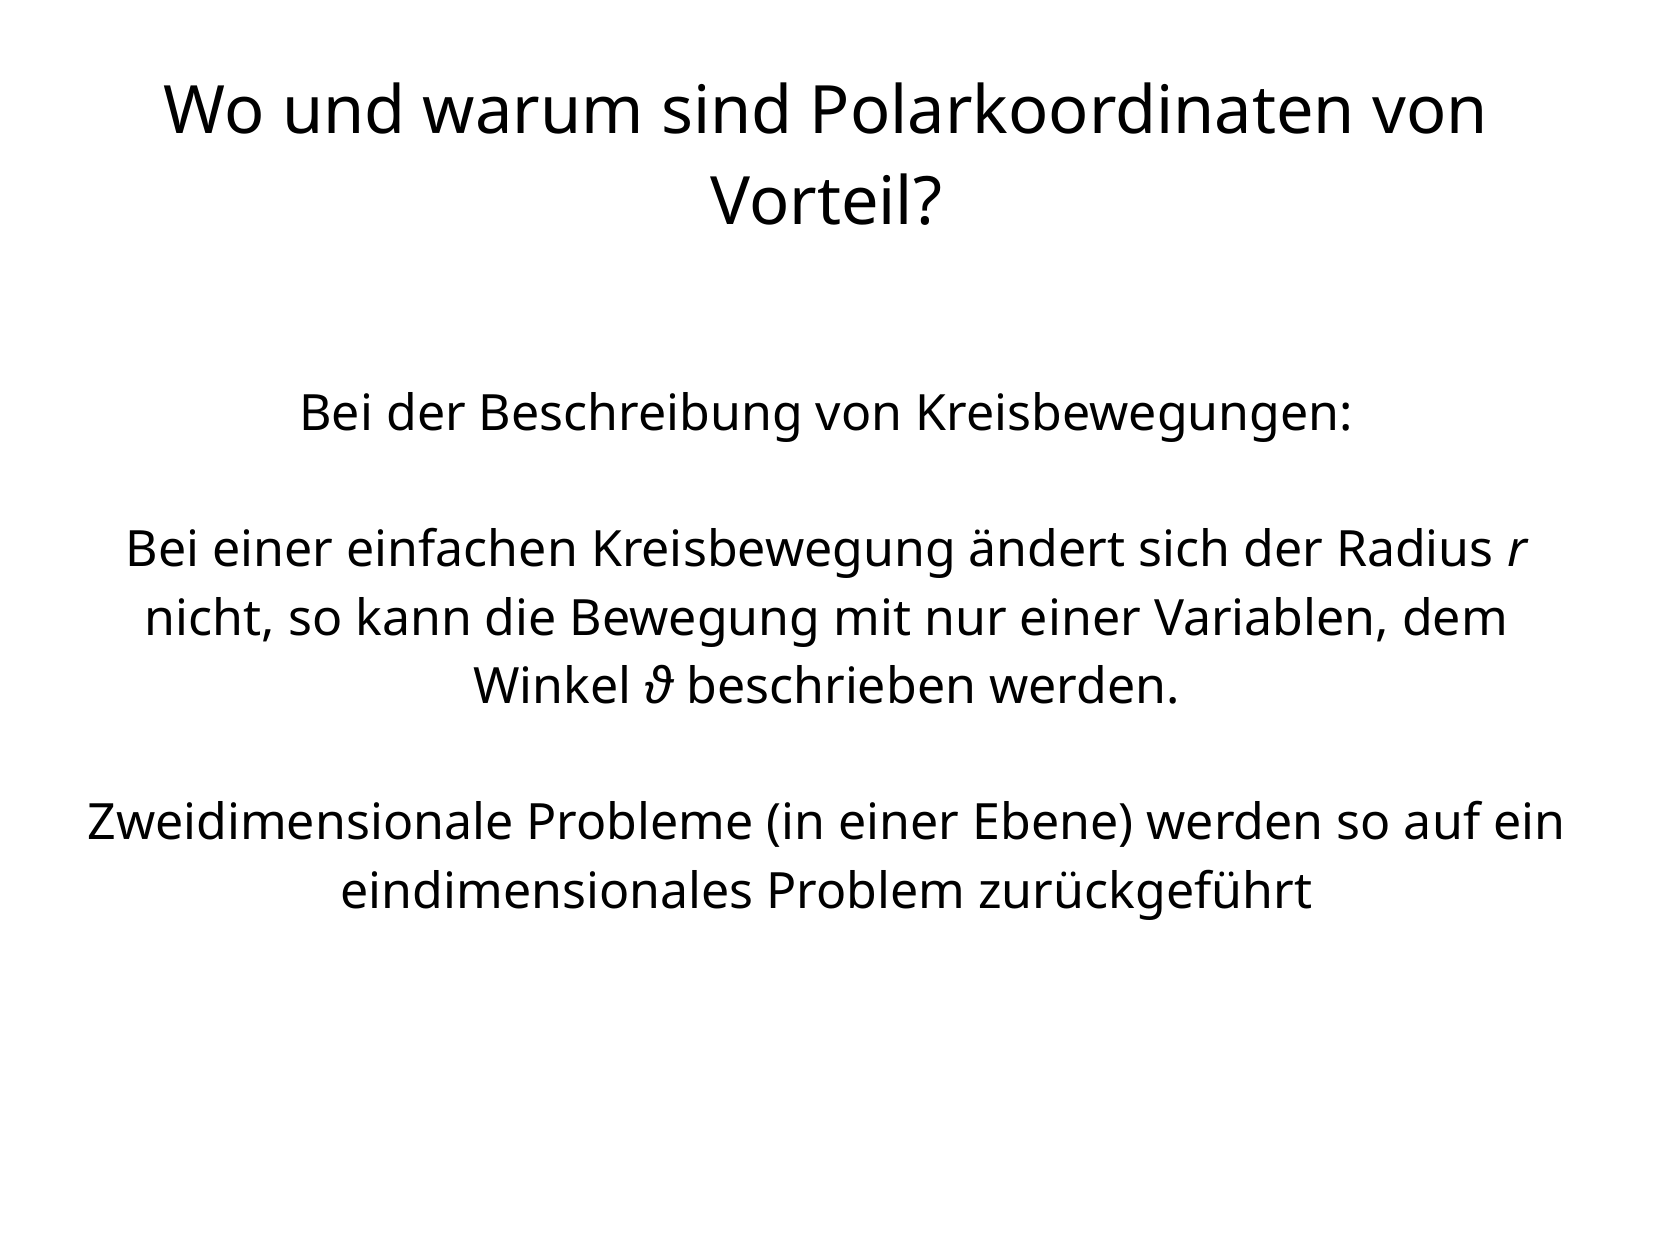

# Wo und warum sind Polarkoordinaten von Vorteil?
Bei der Beschreibung von Kreisbewegungen:
Bei einer einfachen Kreisbewegung ändert sich der Radius r nicht, so kann die Bewegung mit nur einer Variablen, dem Winkel ϑ beschrieben werden.
Zweidimensionale Probleme (in einer Ebene) werden so auf ein eindimensionales Problem zurückgeführt